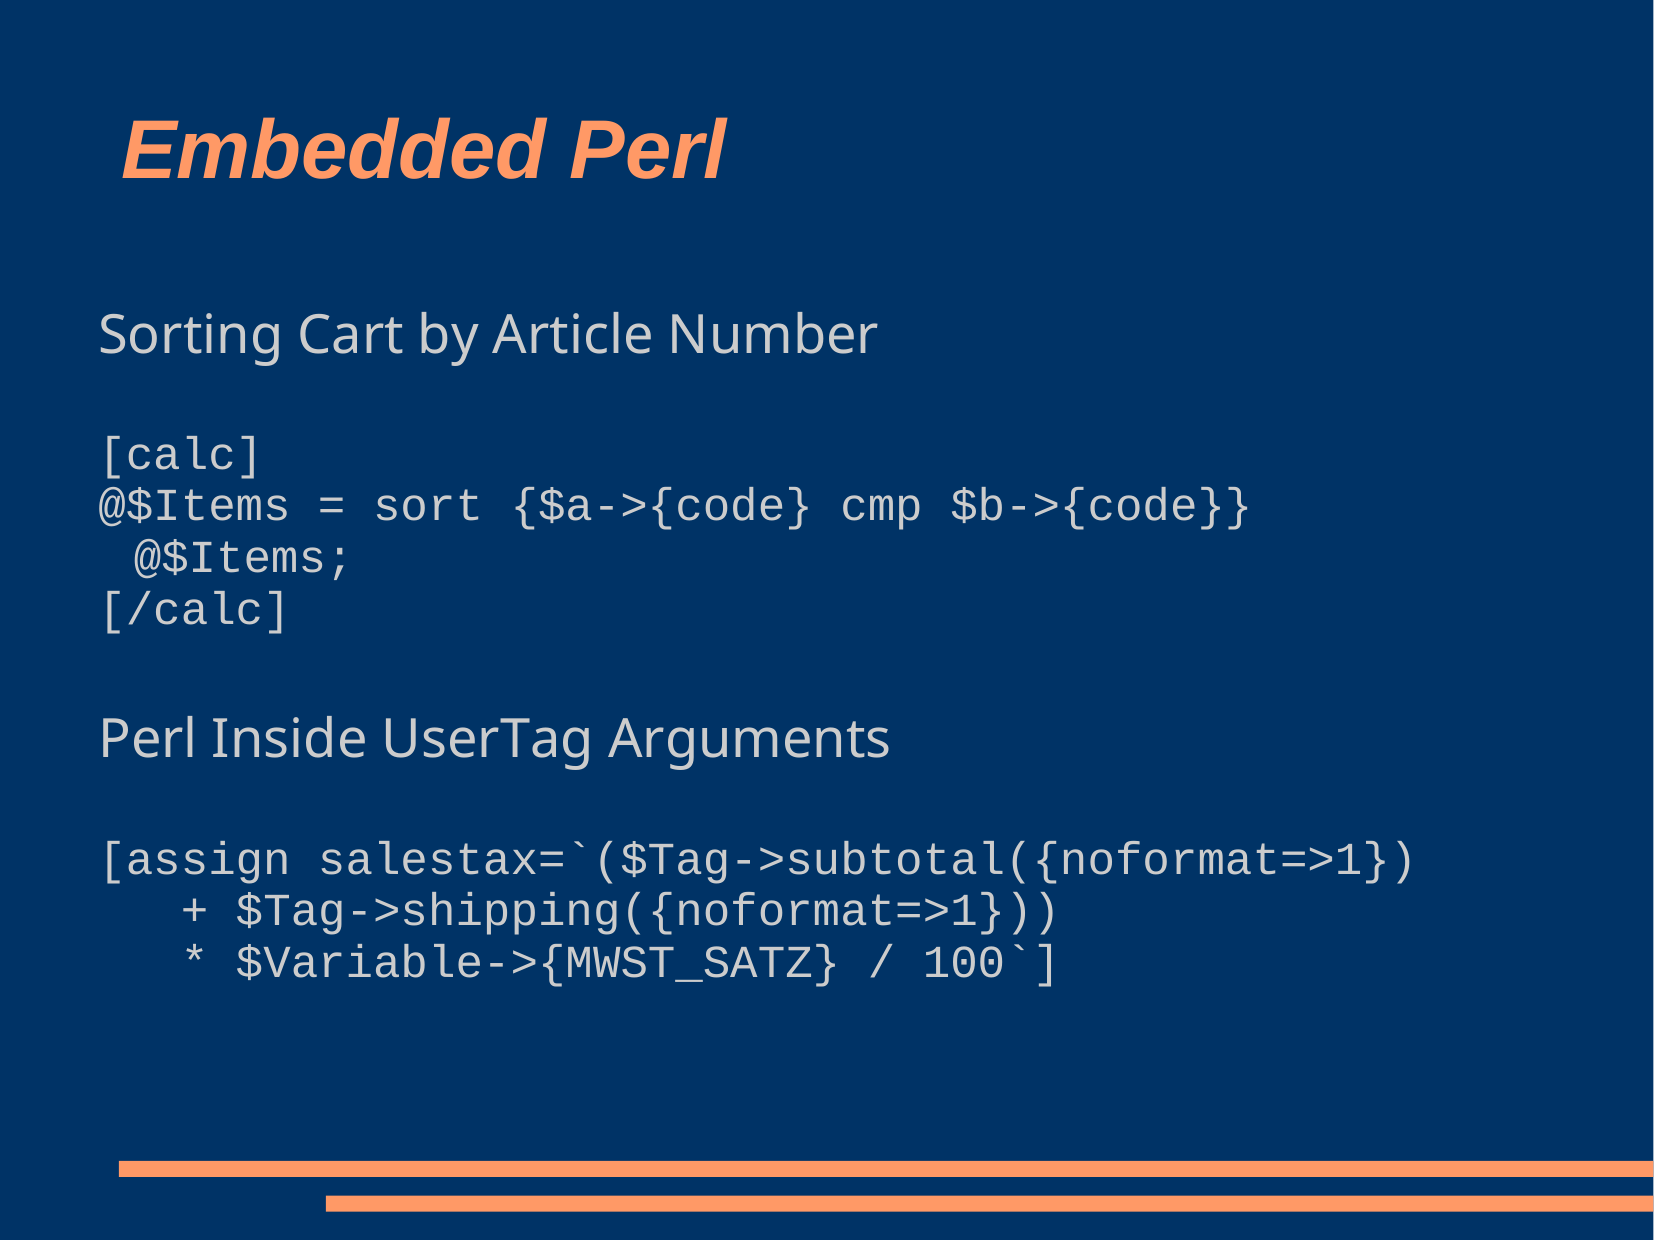

# Embedded Perl
Sorting Cart by Article Number
[calc]
@$Items = sort {$a->{code} cmp $b->{code}} 	@$Items;
[/calc]
Perl Inside UserTag Arguments
[assign salestax=`($Tag->subtotal({noformat=>1})
 + $Tag->shipping({noformat=>1}))
 * $Variable->{MWST_SATZ} / 100`]